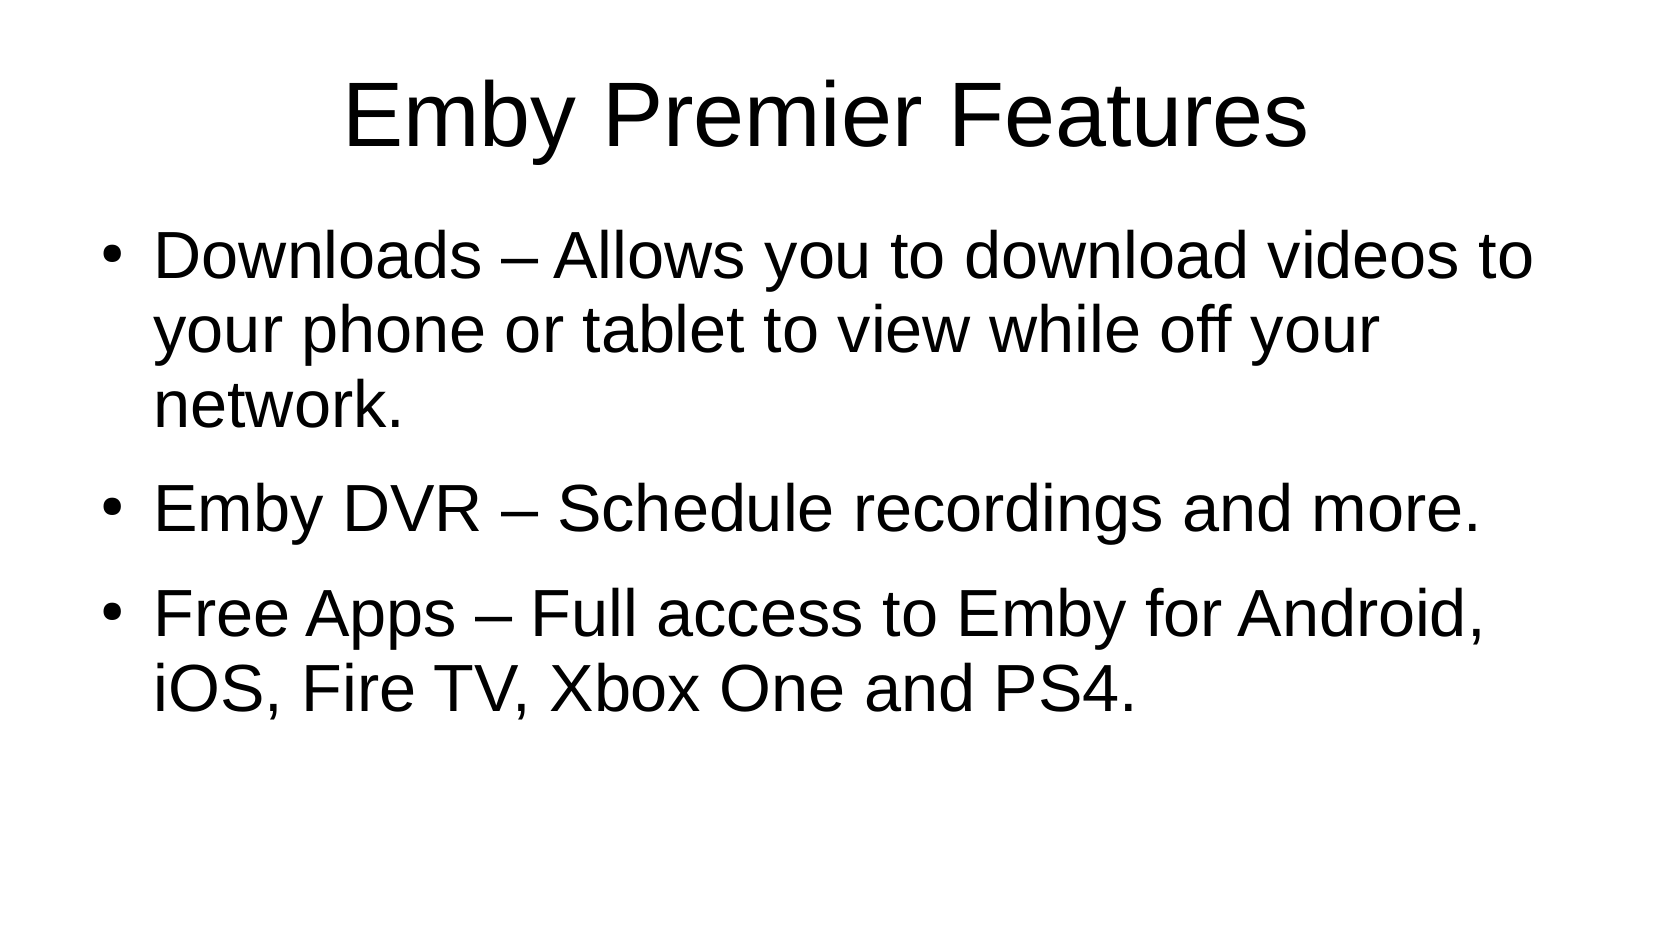

# Emby Premier Features
Downloads – Allows you to download videos to your phone or tablet to view while off your network.
Emby DVR – Schedule recordings and more.
Free Apps – Full access to Emby for Android, iOS, Fire TV, Xbox One and PS4.